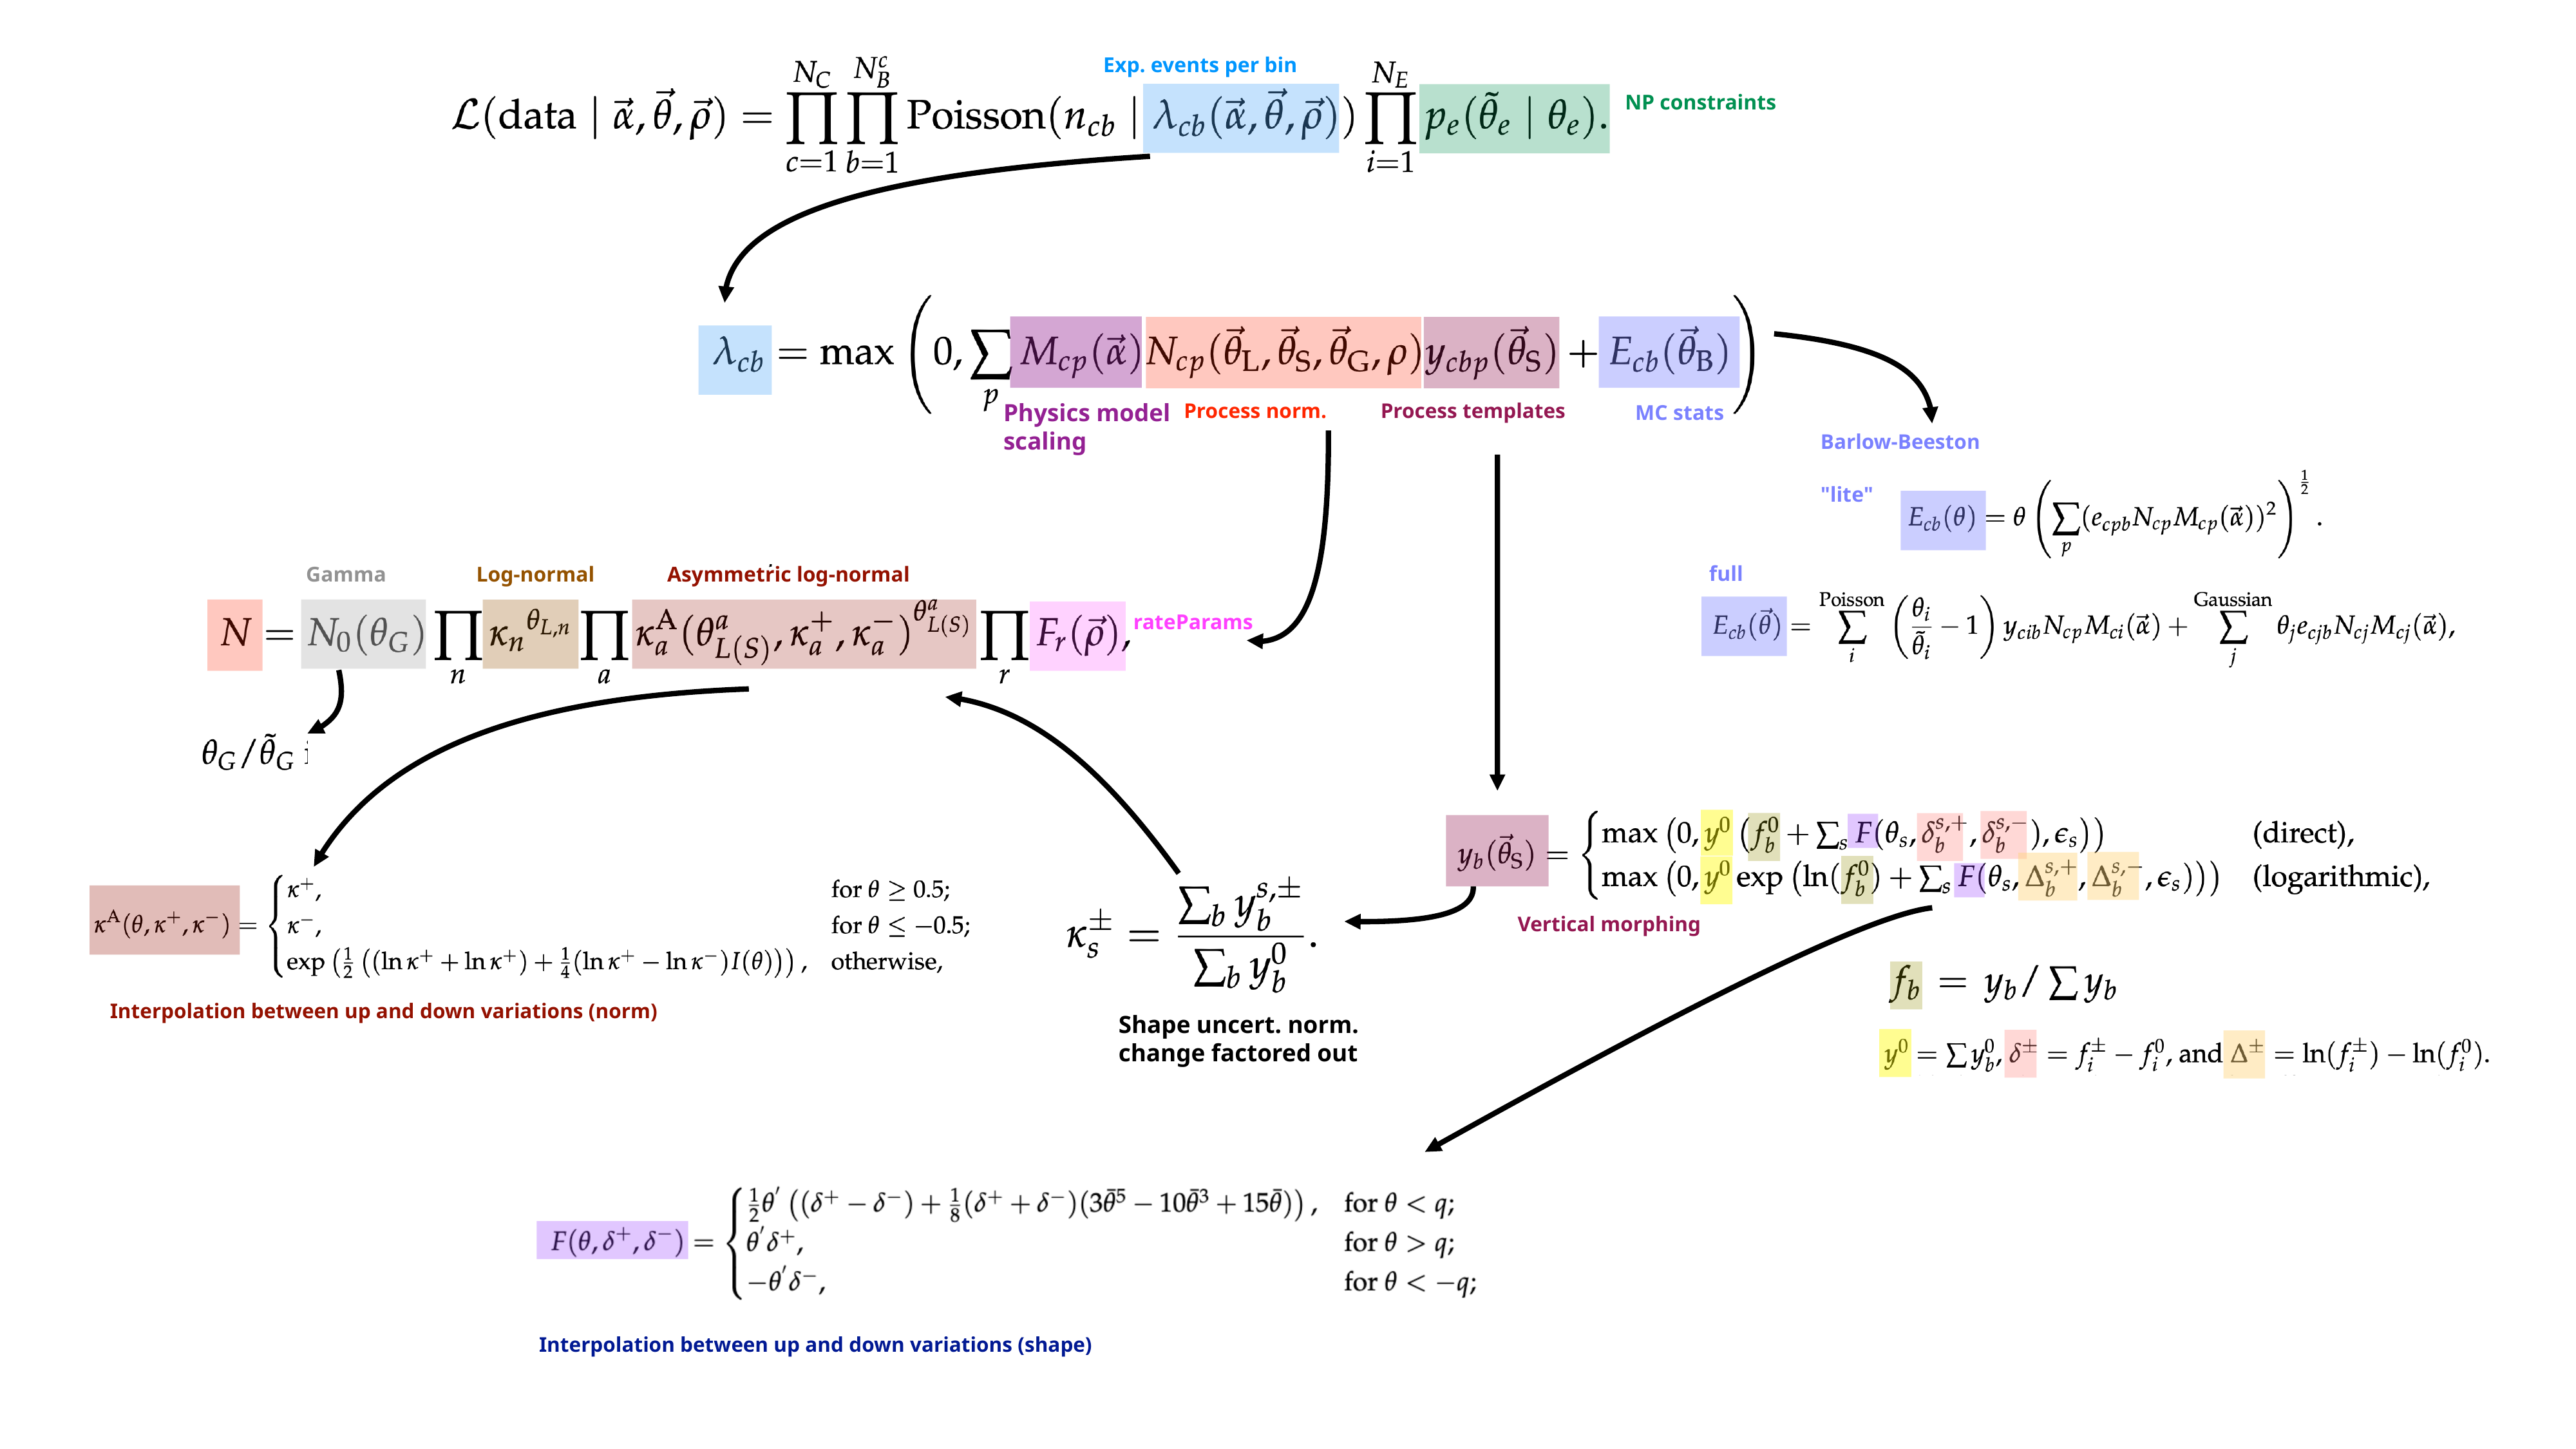

Exp. events per bin
NP constraints
Process templates
Physics model scaling
Process norm.
MC stats
Barlow-Beeston
"lite"
full
Gamma
Log-normal
Asymmetric log-normal
rateParams
Vertical morphing
Interpolation between up and down variations (norm)
Shape uncert. norm. change factored out
Interpolation between up and down variations (shape)